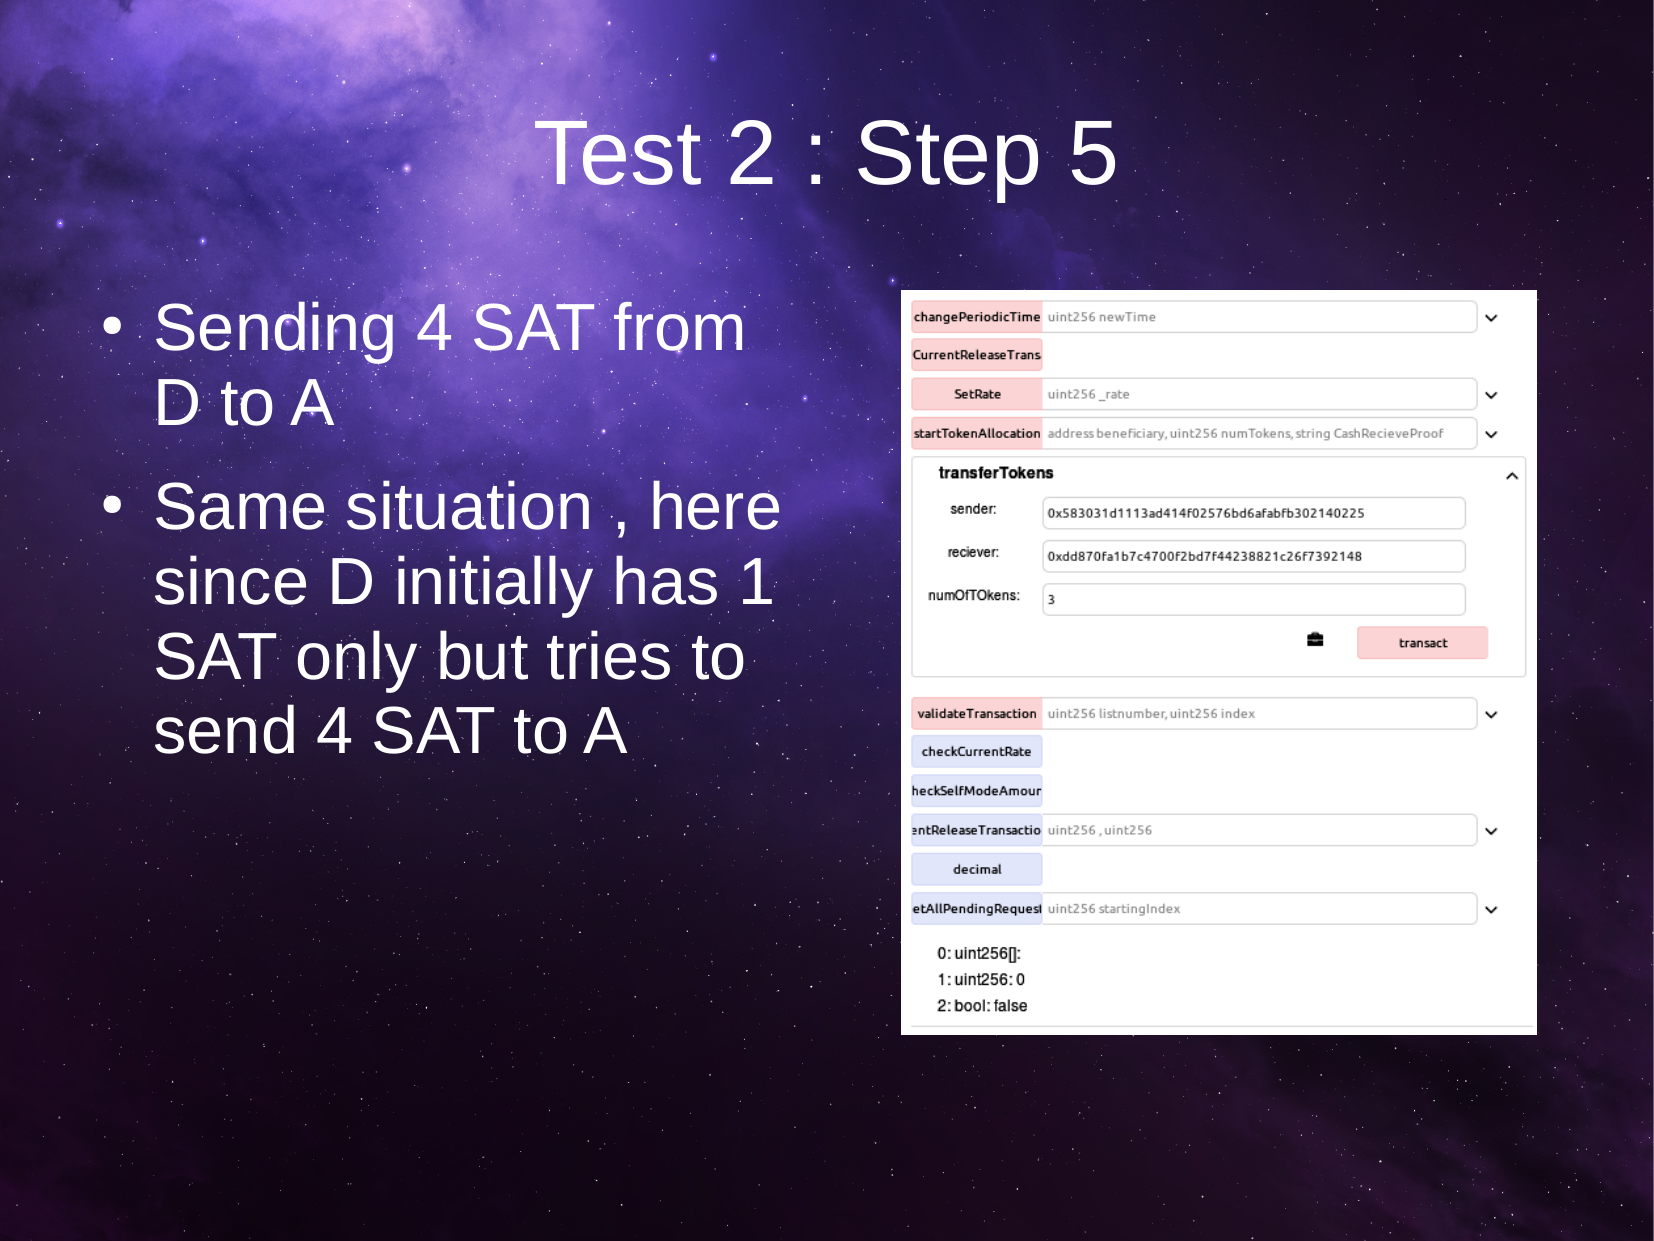

# Test 2 : Step 5
Sending 4 SAT from D to A
Same situation , here since D initially has 1 SAT only but tries to send 4 SAT to A